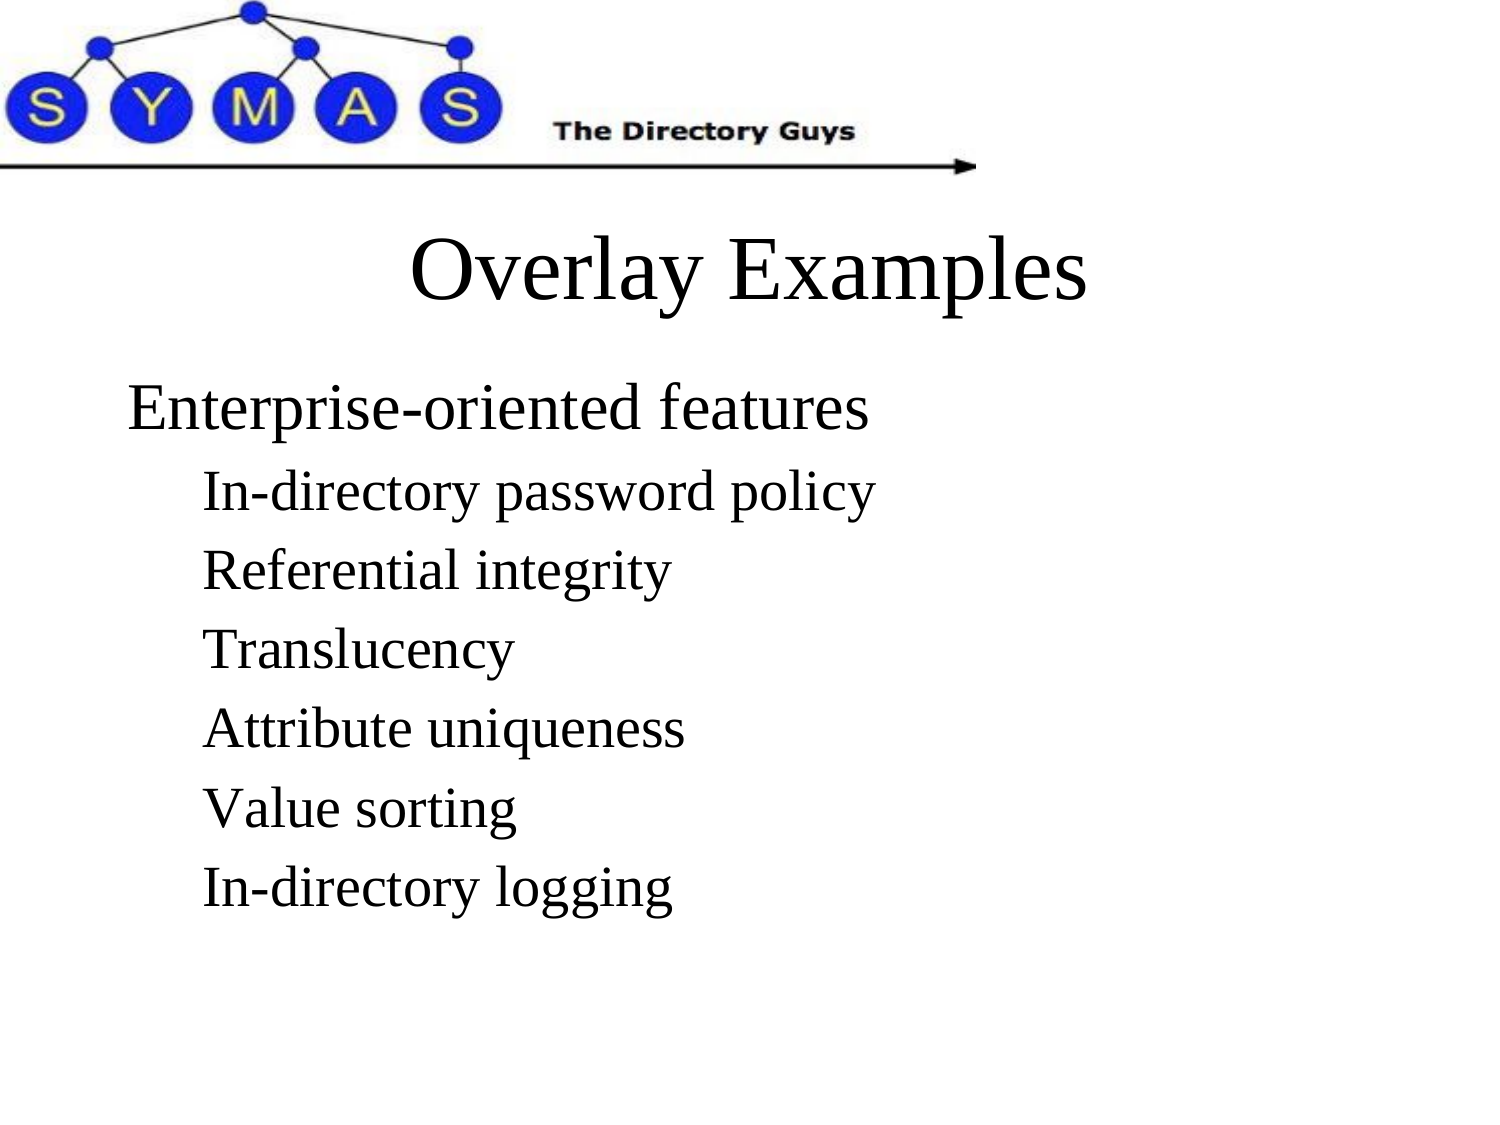

# Overlay Examples
Enterprise-oriented features
In-directory password policy
Referential integrity
Translucency
Attribute uniqueness
Value sorting
In-directory logging